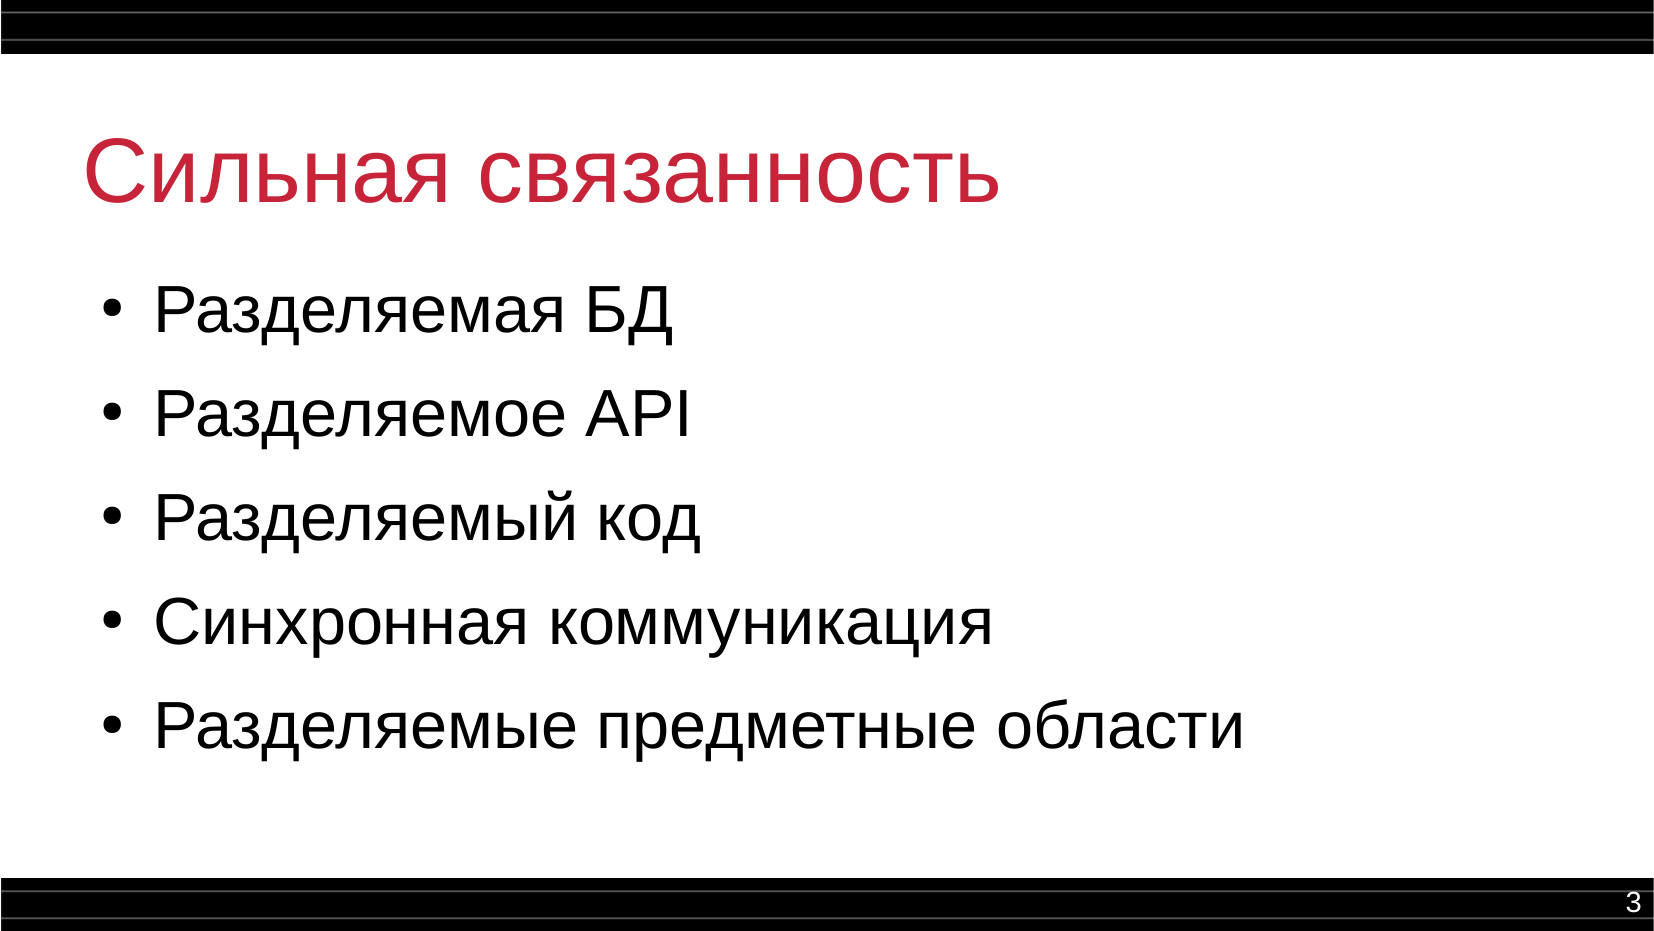

# Сильная связанность
Разделяемая БД
Разделяемое API
Разделяемый код
Синхронная коммуникация
Разделяемые предметные области